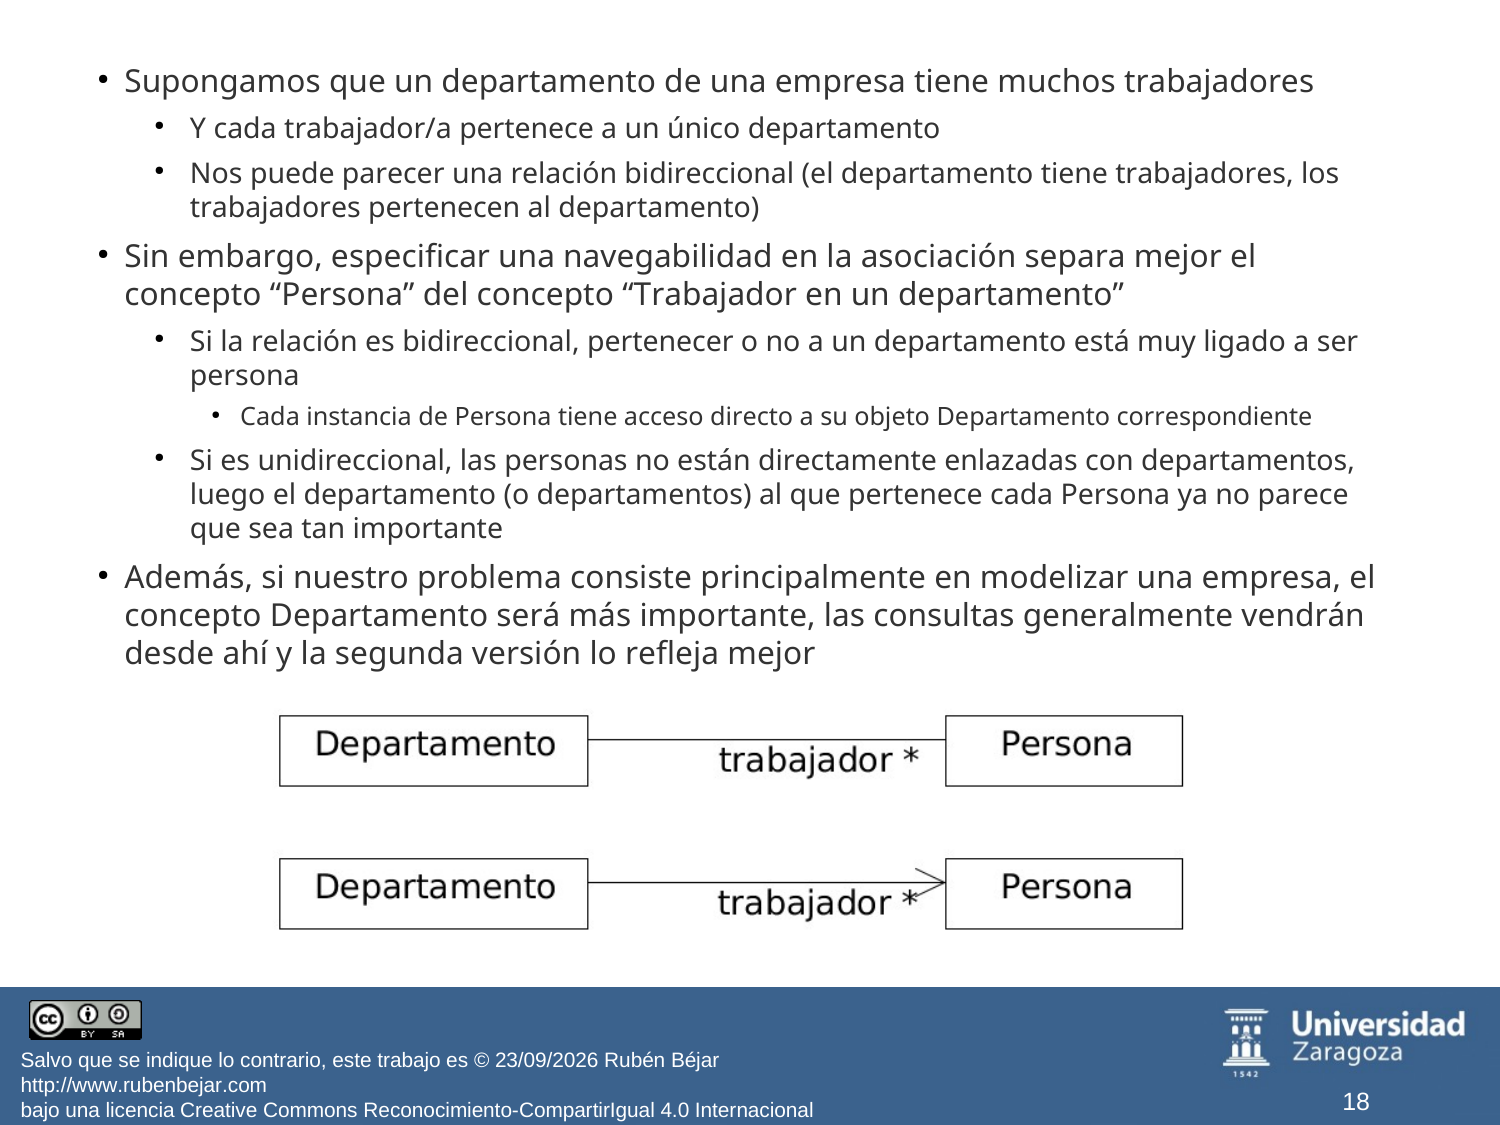

# Supongamos que un departamento de una empresa tiene muchos trabajadores
Y cada trabajador/a pertenece a un único departamento
Nos puede parecer una relación bidireccional (el departamento tiene trabajadores, los trabajadores pertenecen al departamento)
Sin embargo, especificar una navegabilidad en la asociación separa mejor el concepto “Persona” del concepto “Trabajador en un departamento”
Si la relación es bidireccional, pertenecer o no a un departamento está muy ligado a ser persona
Cada instancia de Persona tiene acceso directo a su objeto Departamento correspondiente
Si es unidireccional, las personas no están directamente enlazadas con departamentos, luego el departamento (o departamentos) al que pertenece cada Persona ya no parece que sea tan importante
Además, si nuestro problema consiste principalmente en modelizar una empresa, el concepto Departamento será más importante, las consultas generalmente vendrán desde ahí y la segunda versión lo refleja mejor